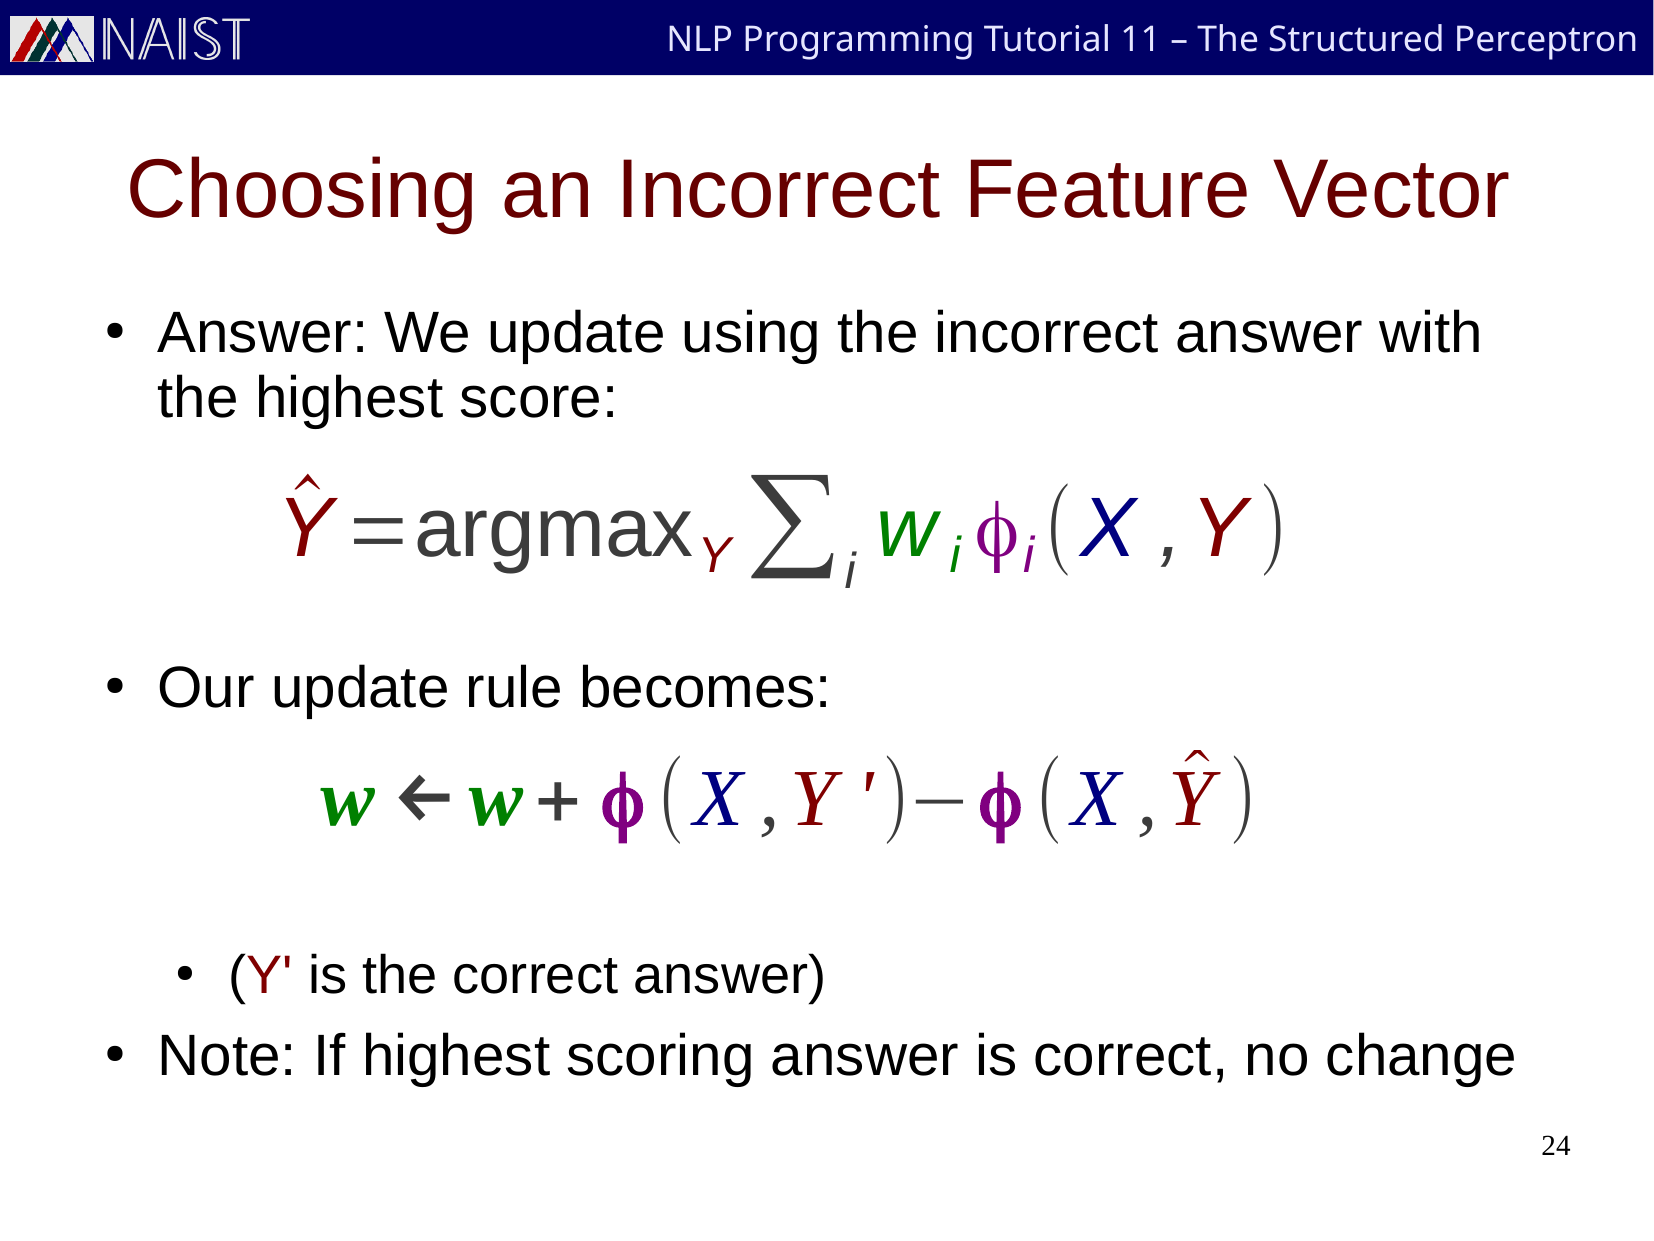

# Choosing an Incorrect Feature Vector
Answer: We update using the incorrect answer with the highest score:
Our update rule becomes:
(Y' is the correct answer)
Note: If highest scoring answer is correct, no change
24